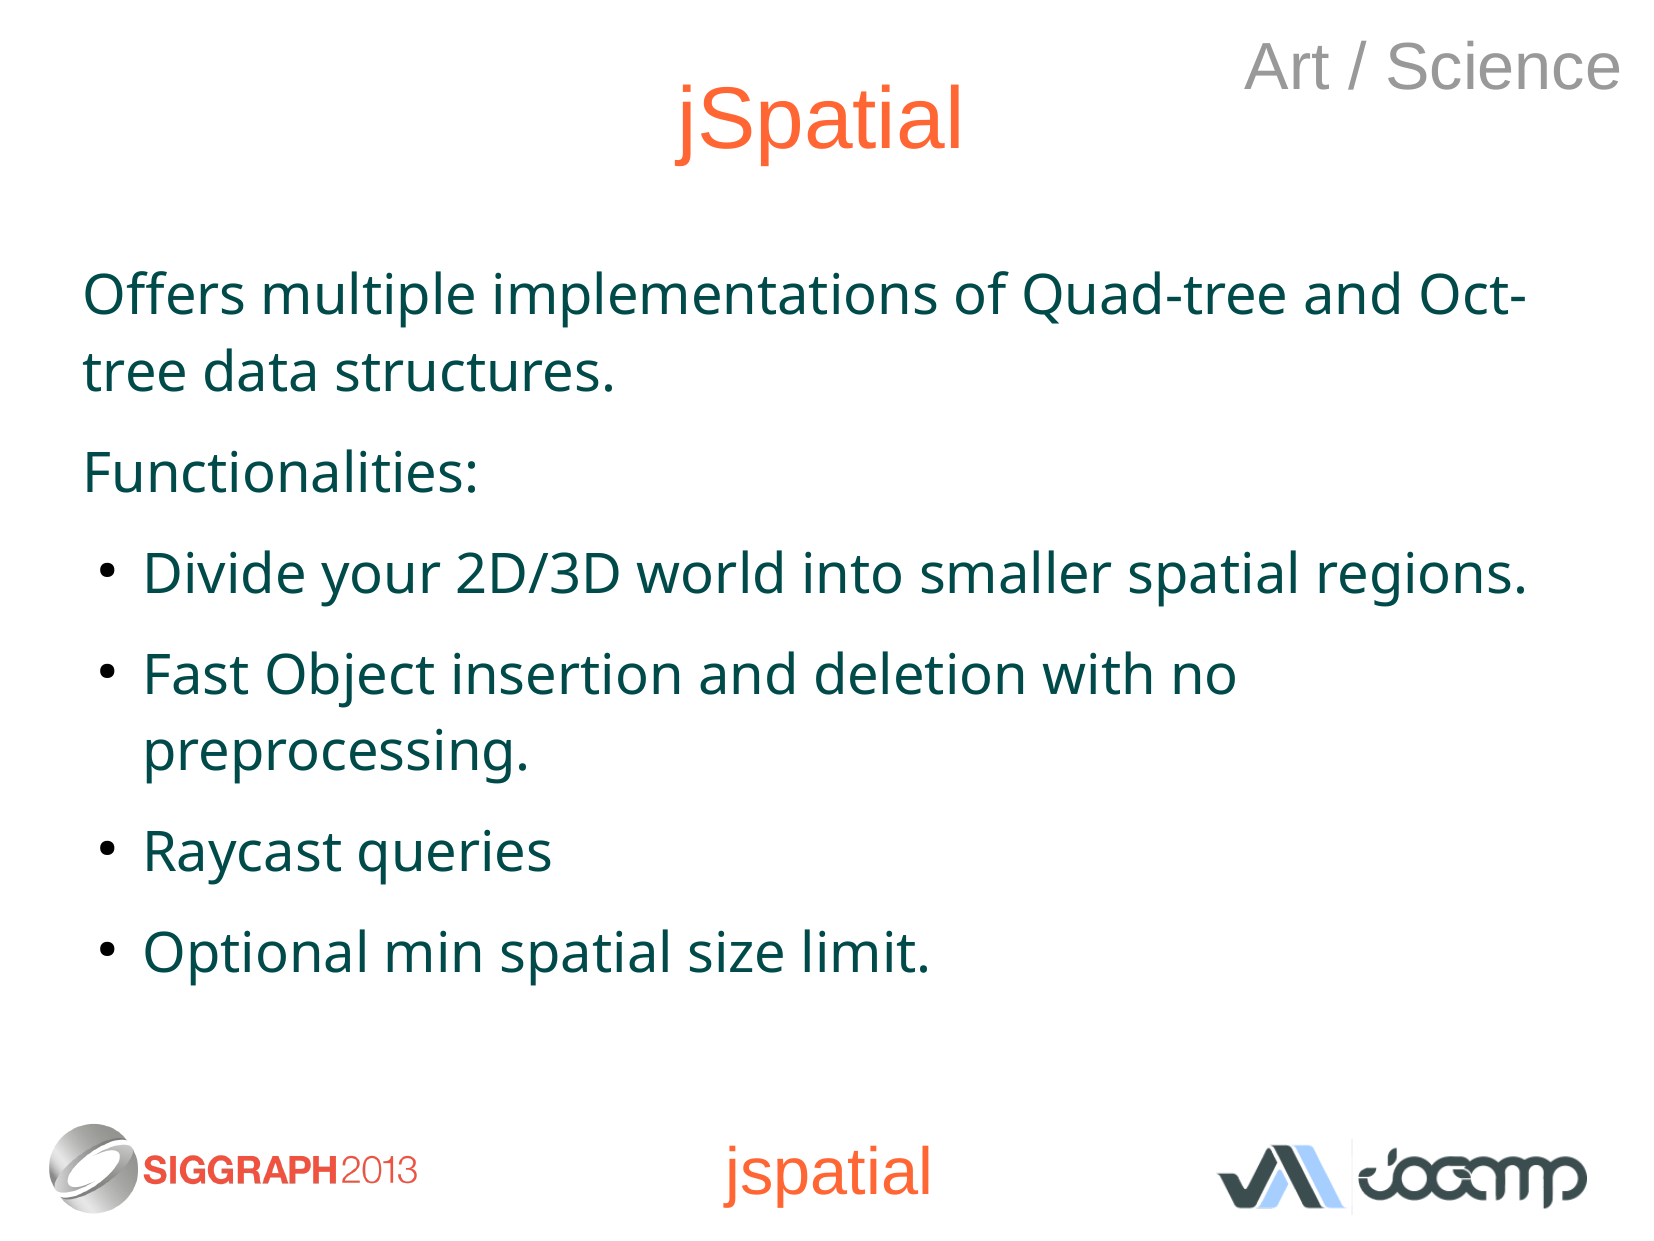

Art / Science
# jSpatial
Offers multiple implementations of Quad-tree and Oct-tree data structures.
Functionalities:
Divide your 2D/3D world into smaller spatial regions.
Fast Object insertion and deletion with no preprocessing.
Raycast queries
Optional min spatial size limit.
jspatial